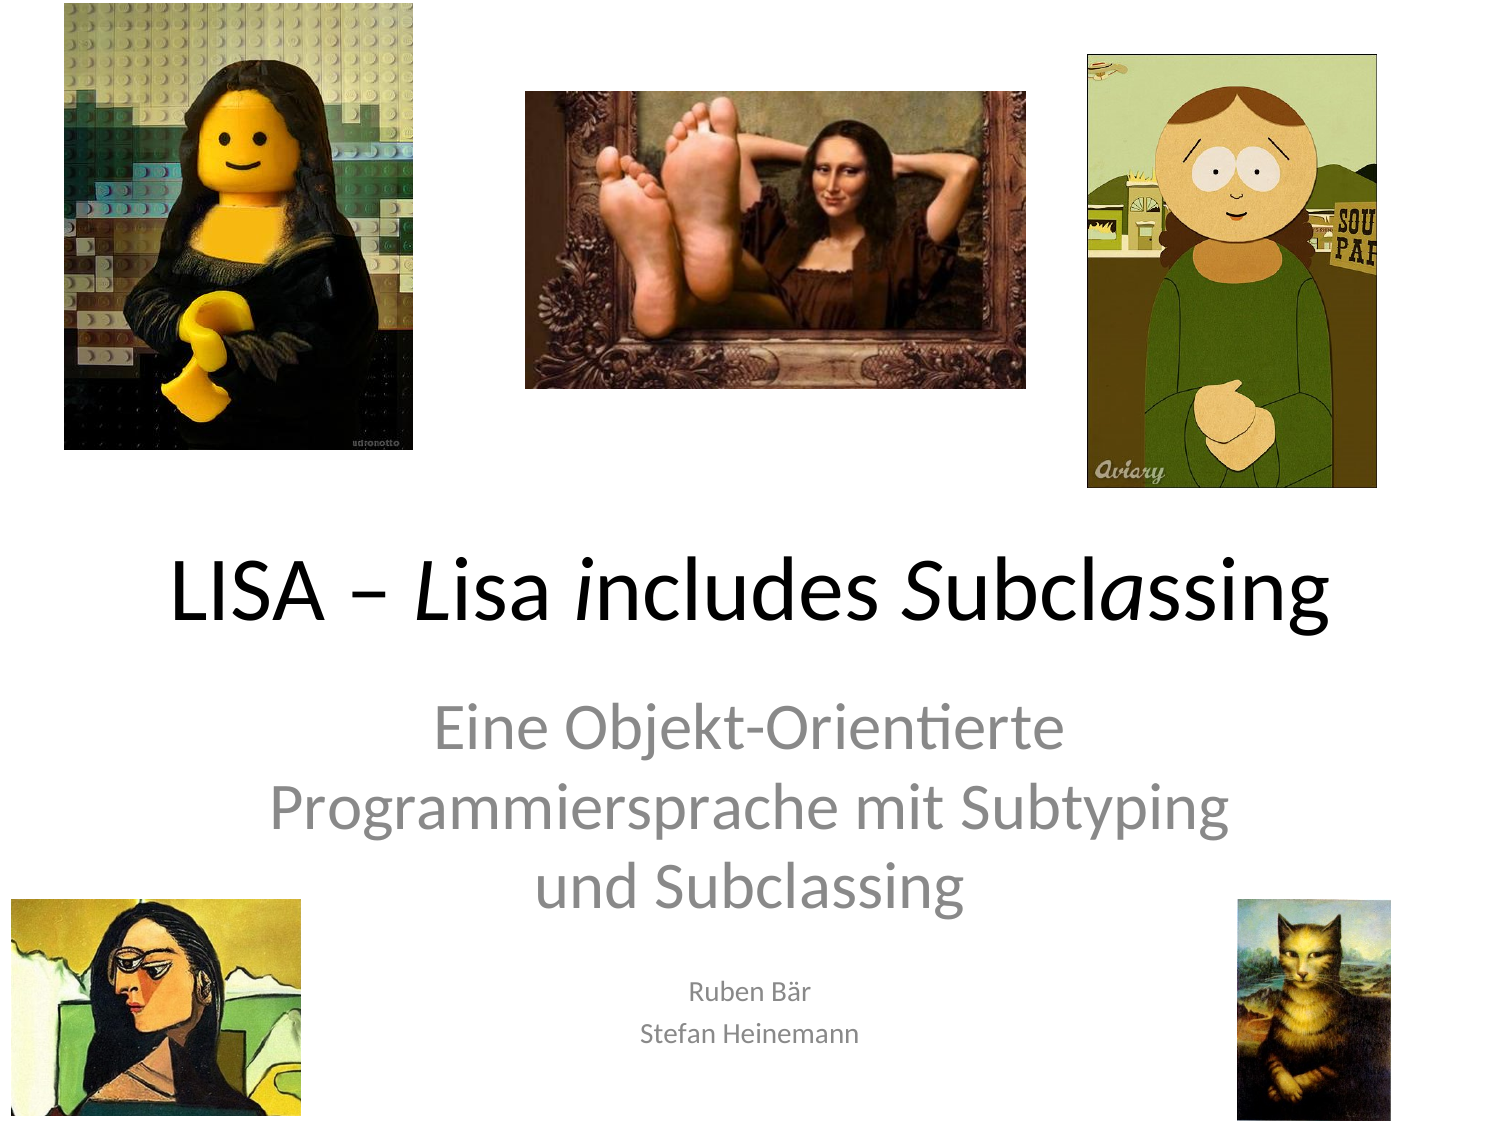

LISA – Lisa includes Subclassing
Eine Objekt-Orientierte Programmiersprache mit Subtyping und Subclassing
Ruben Bär
Stefan Heinemann